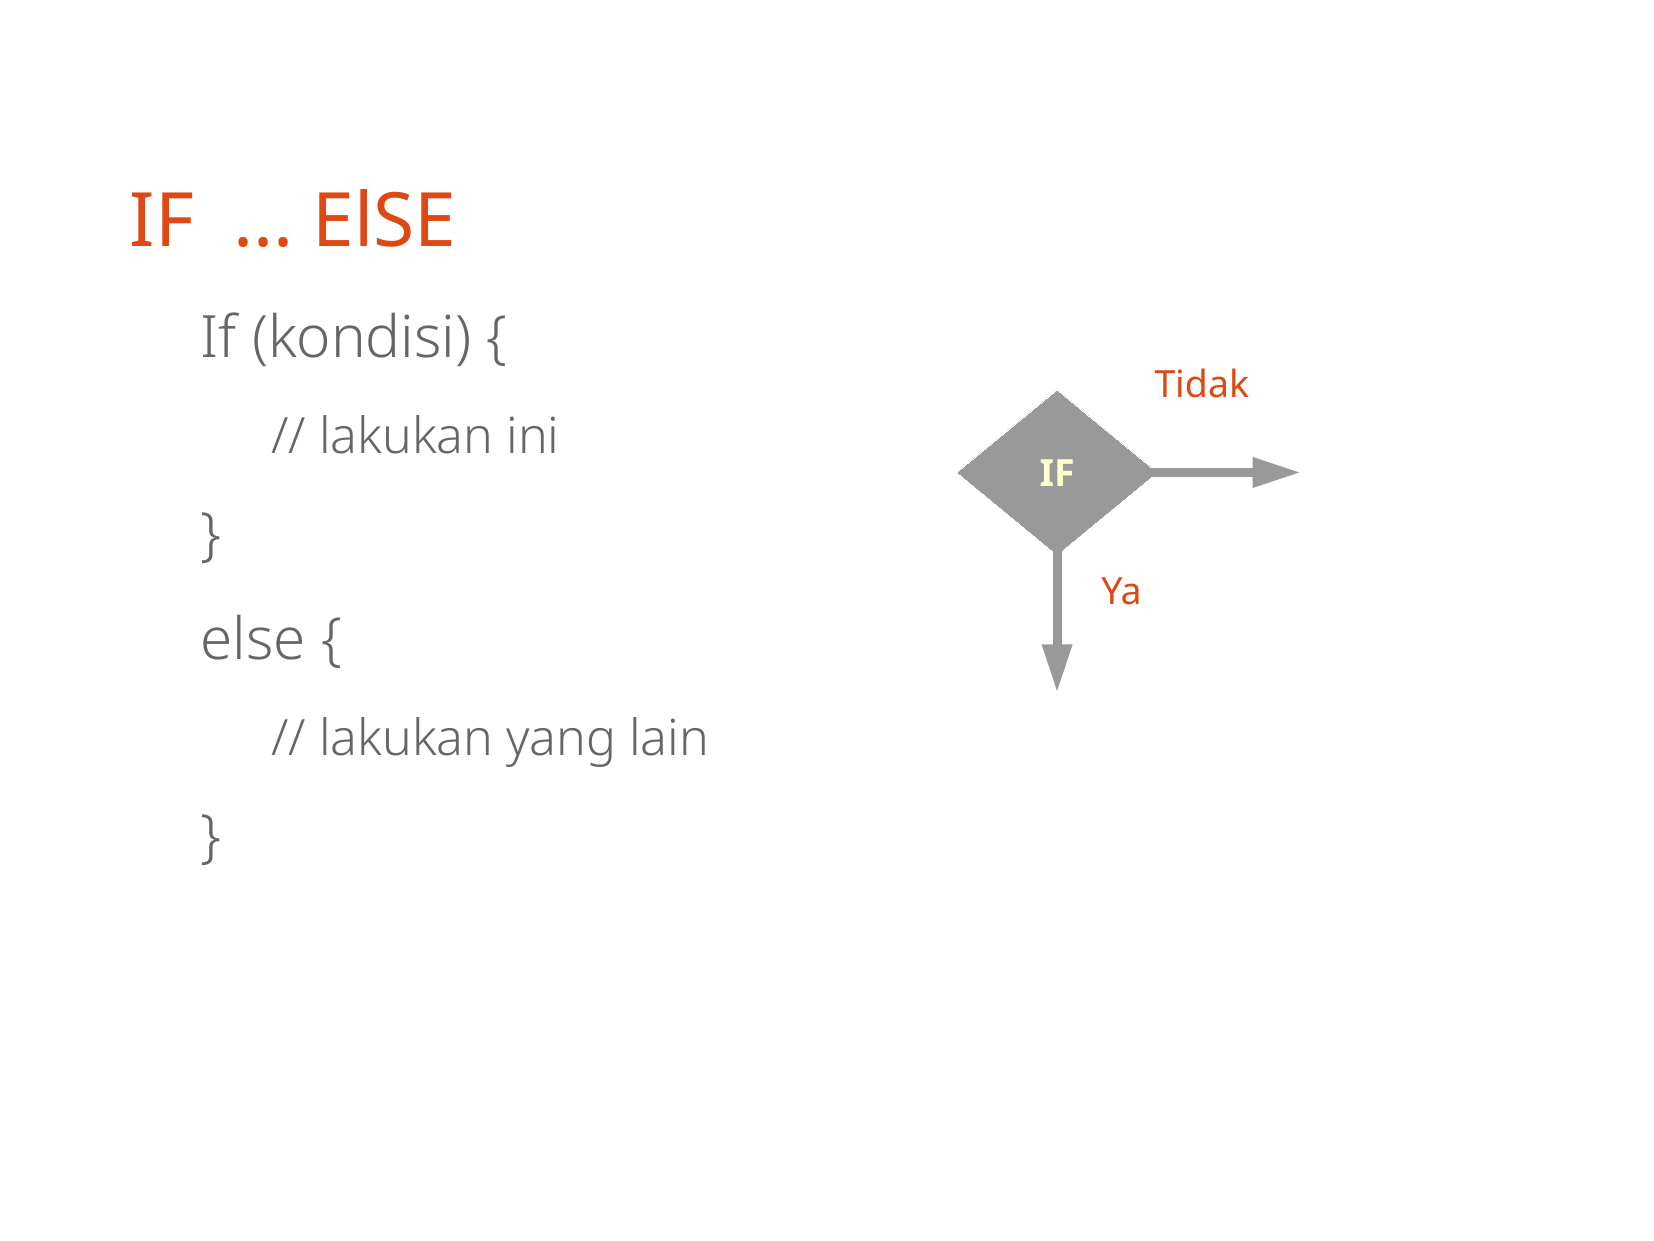

# IF ... ElSE
If (kondisi) {
// lakukan ini
}
else {
// lakukan yang lain
}
Tidak
IF
Ya